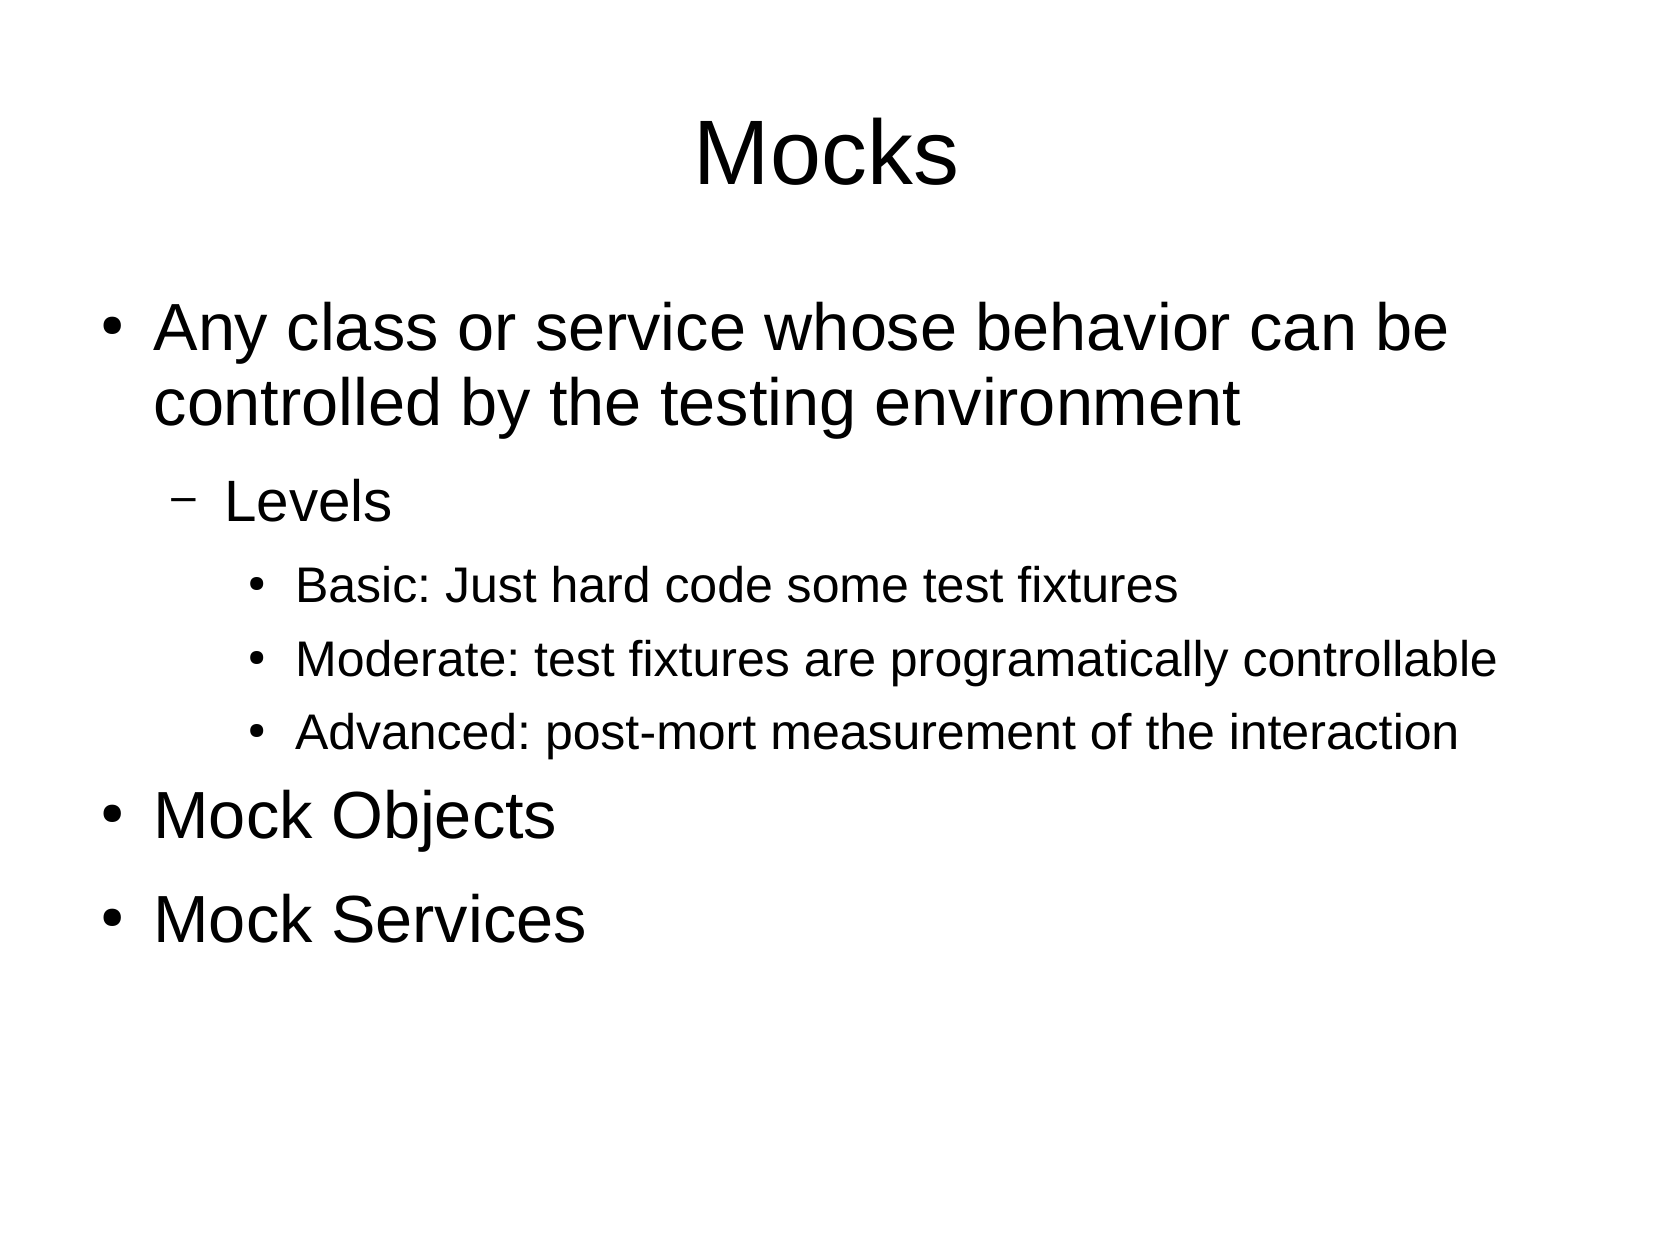

# Mocks
Any class or service whose behavior can be controlled by the testing environment
Levels
Basic: Just hard code some test fixtures
Moderate: test fixtures are programatically controllable
Advanced: post-mort measurement of the interaction
Mock Objects
Mock Services